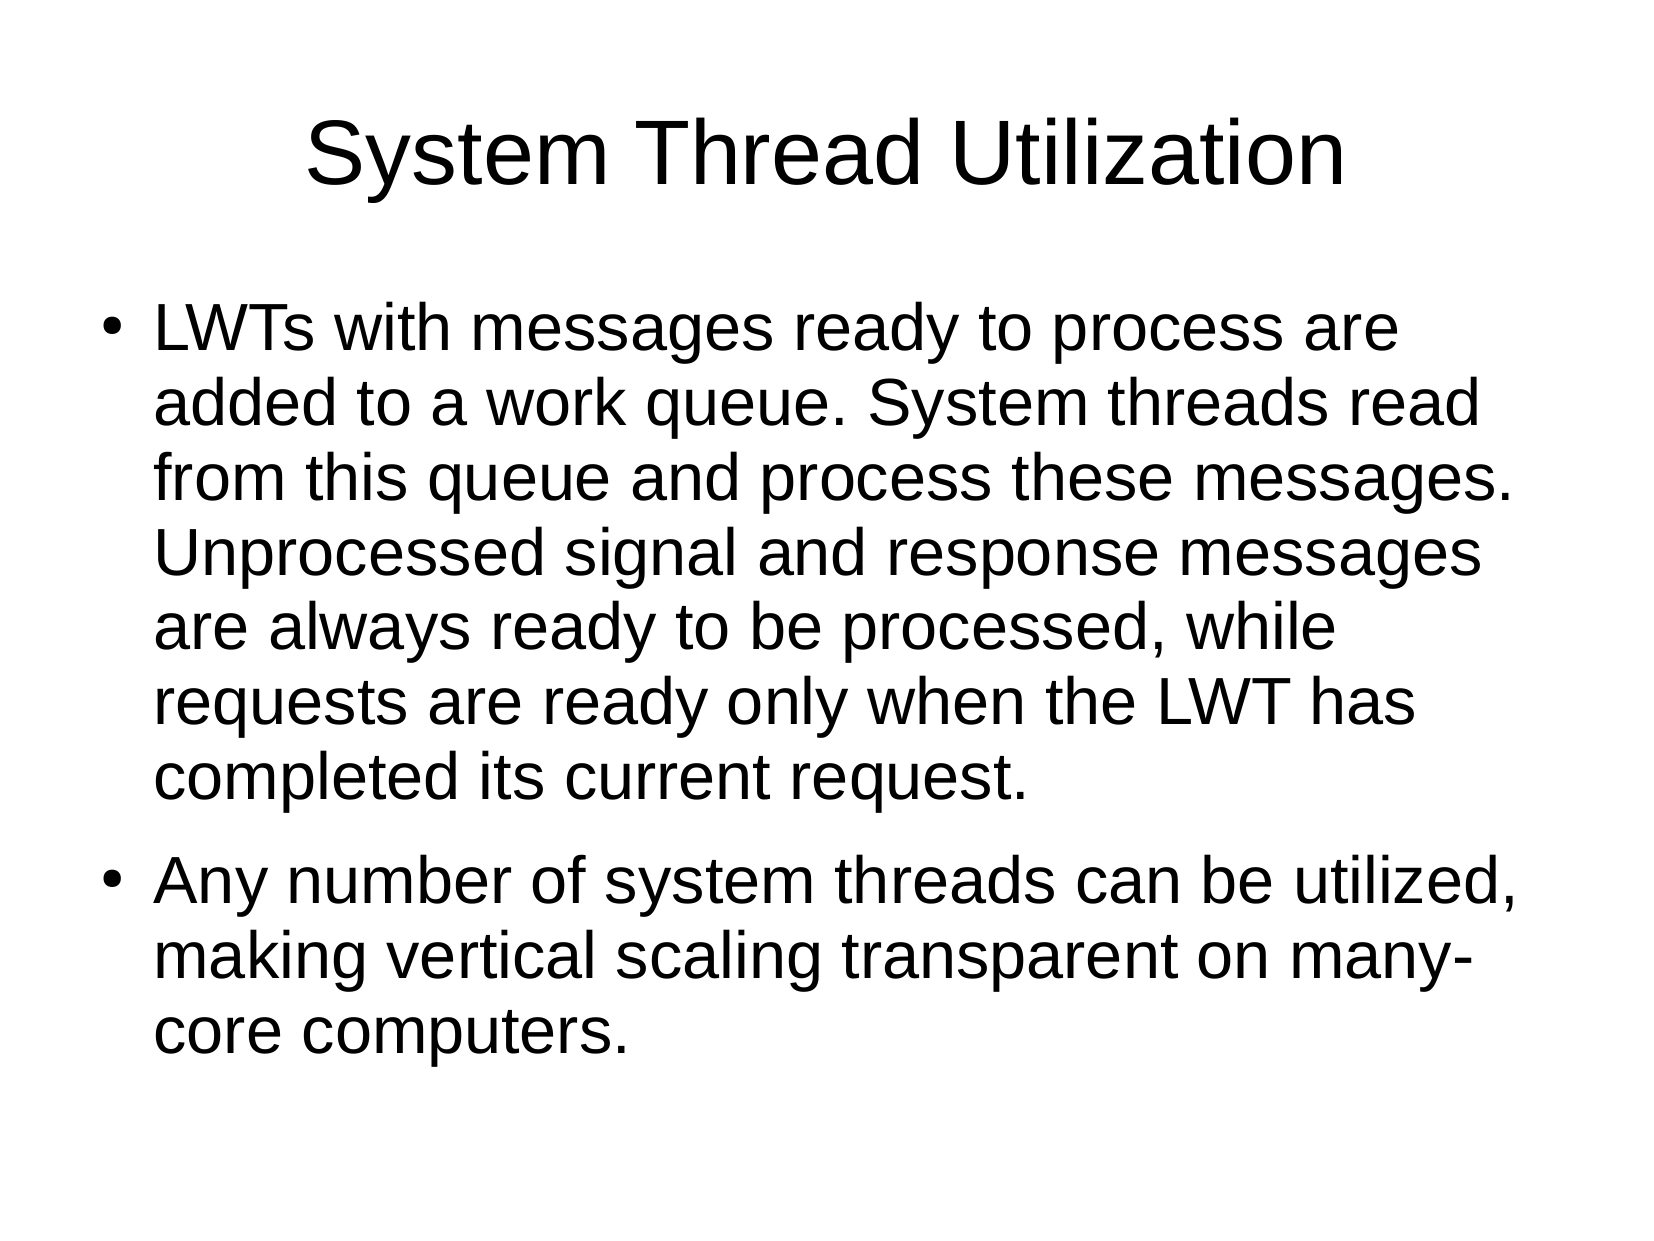

# System Thread Utilization
LWTs with messages ready to process are added to a work queue. System threads read from this queue and process these messages. Unprocessed signal and response messages are always ready to be processed, while requests are ready only when the LWT has completed its current request.
Any number of system threads can be utilized, making vertical scaling transparent on many-core computers.